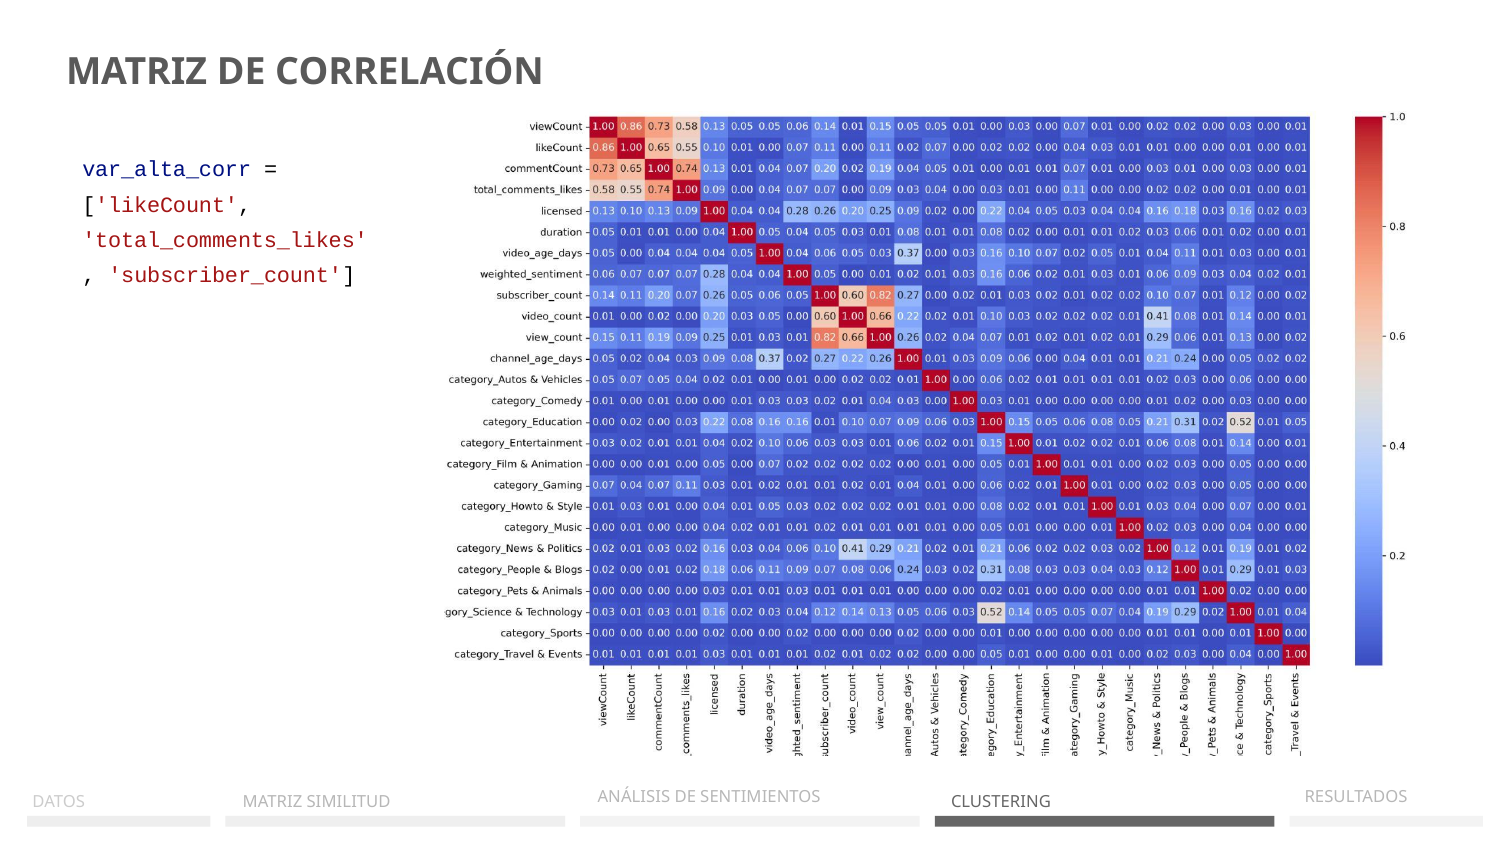

# MATRIZ DE CORRELACIÓN
var_alta_corr = ['likeCount', 'total_comments_likes', 'subscriber_count']
ANÁLISIS DE SENTIMIENTOS
RESULTADOS
DATOS
MATRIZ SIMILITUD
CLUSTERING